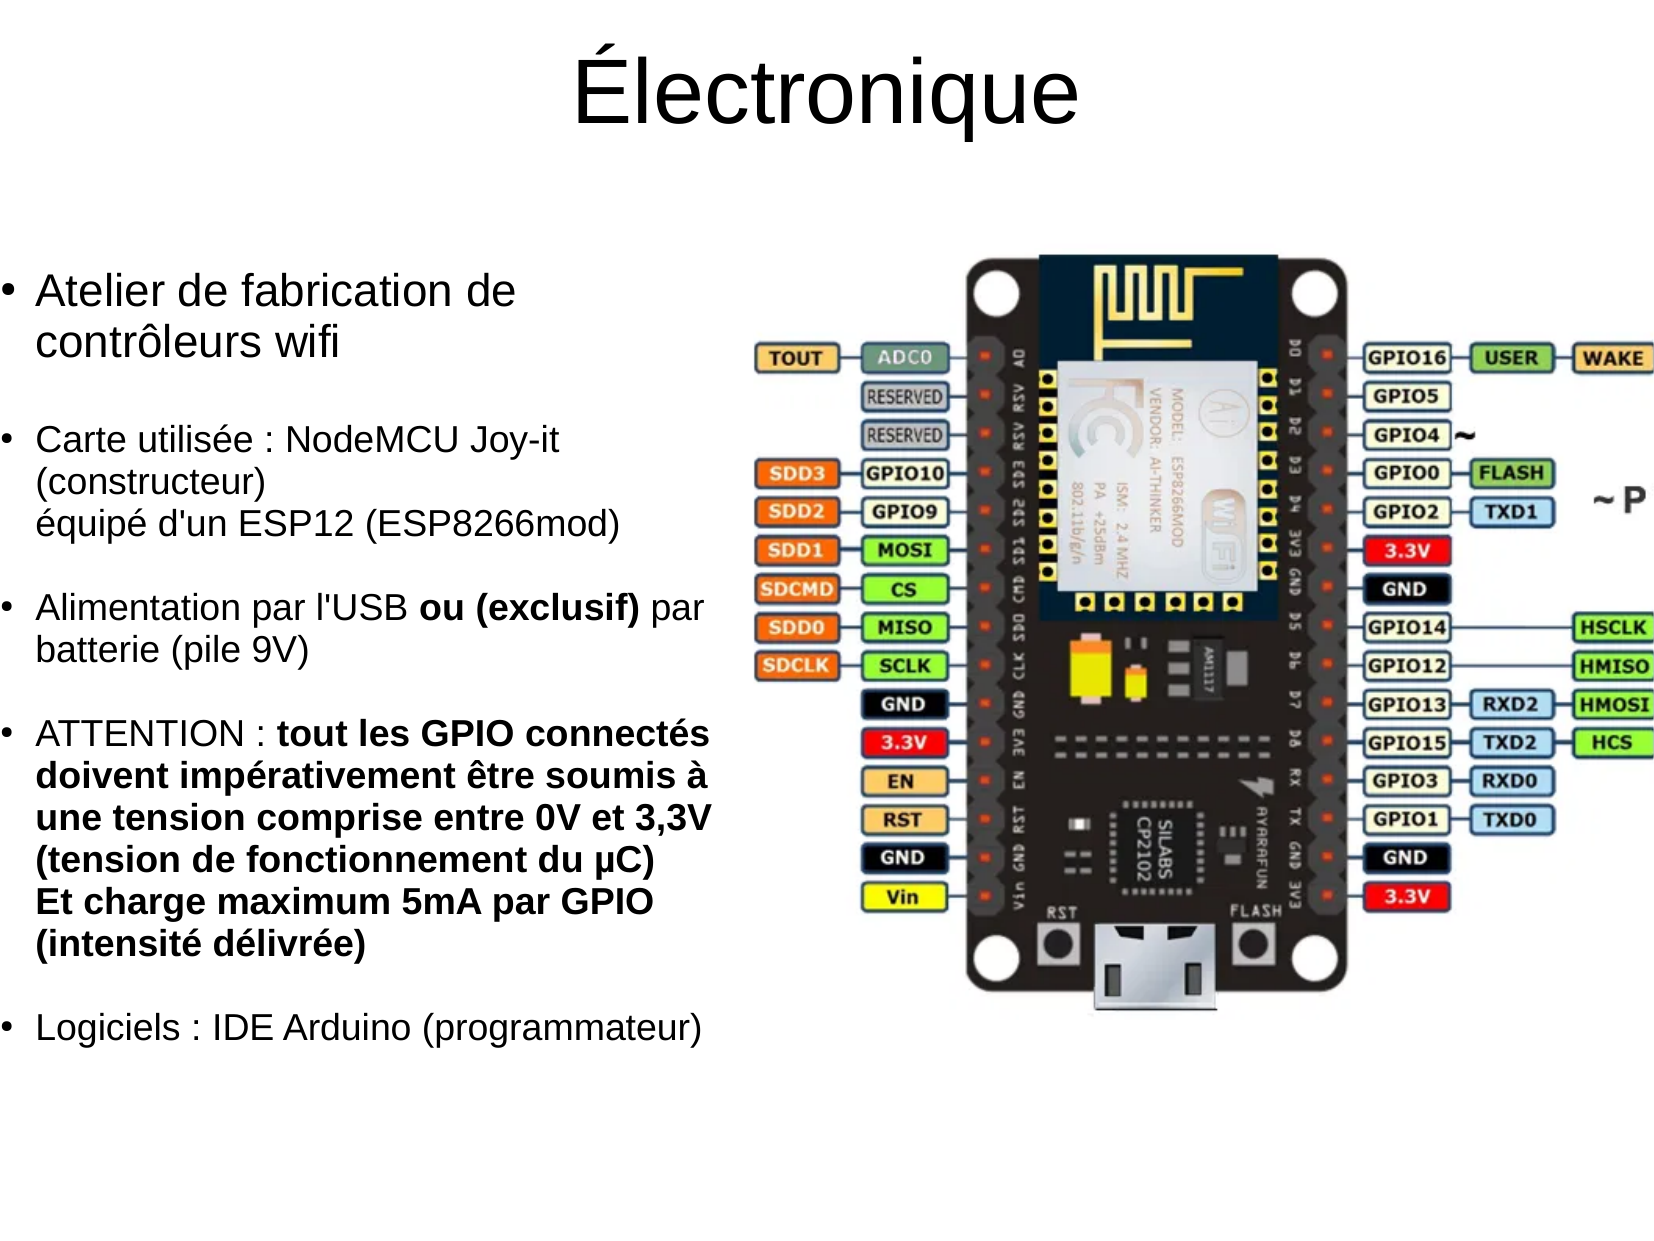

# Électronique
Atelier de fabrication de contrôleurs wifi
Carte utilisée : NodeMCU Joy-it (constructeur)
équipé d'un ESP12 (ESP8266mod)
Alimentation par l'USB ou (exclusif) par batterie (pile 9V)
ATTENTION : tout les GPIO connectés doivent impérativement être soumis à une tension comprise entre 0V et 3,3V (tension de fonctionnement du µC)
Et charge maximum 5mA par GPIO (intensité délivrée)
Logiciels : IDE Arduino (programmateur)